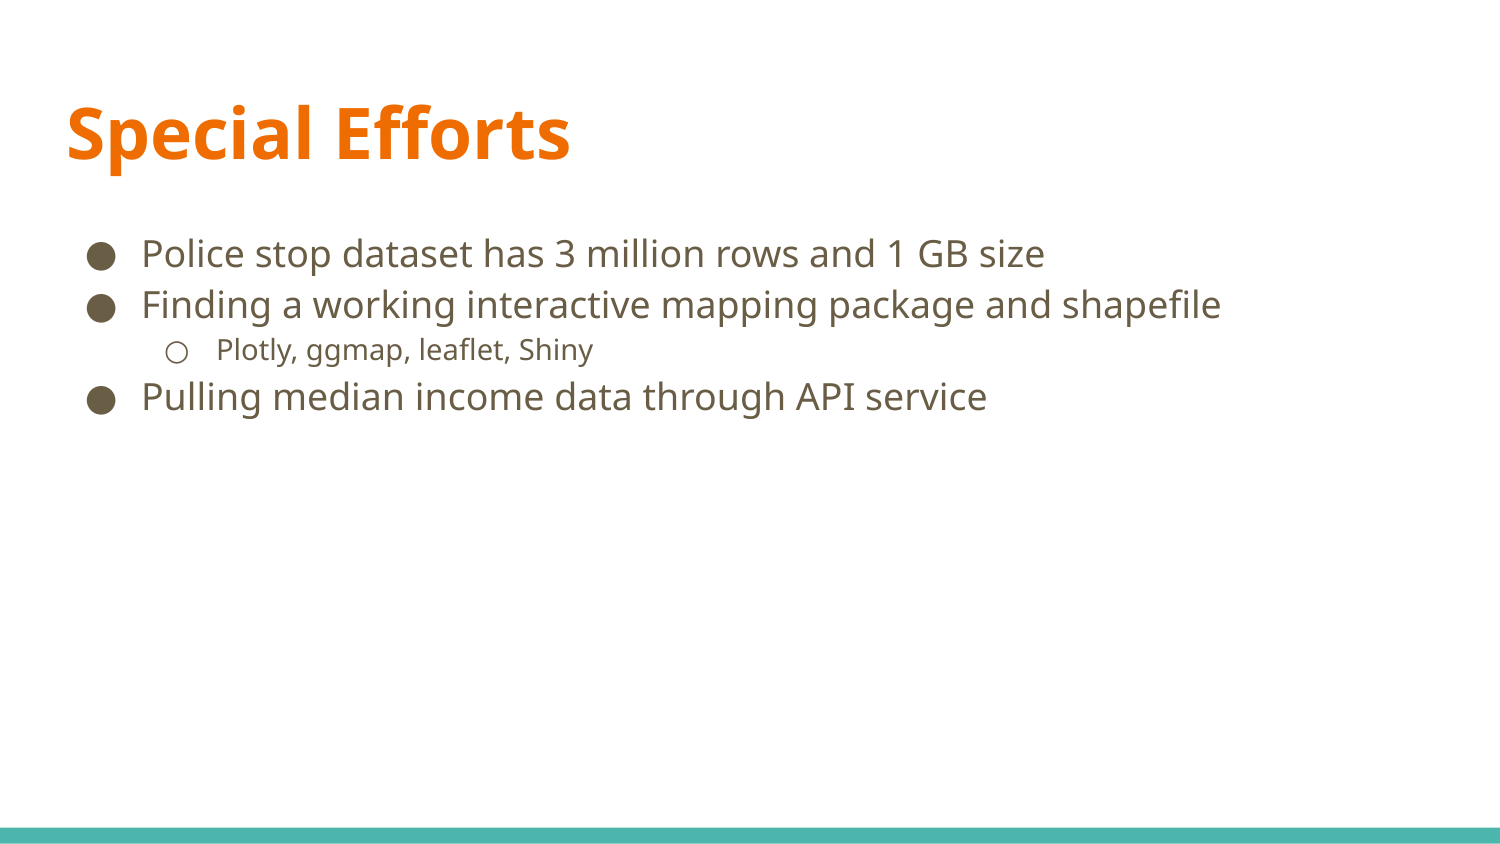

# Special Efforts
Police stop dataset has 3 million rows and 1 GB size
Finding a working interactive mapping package and shapefile
Plotly, ggmap, leaflet, Shiny
Pulling median income data through API service